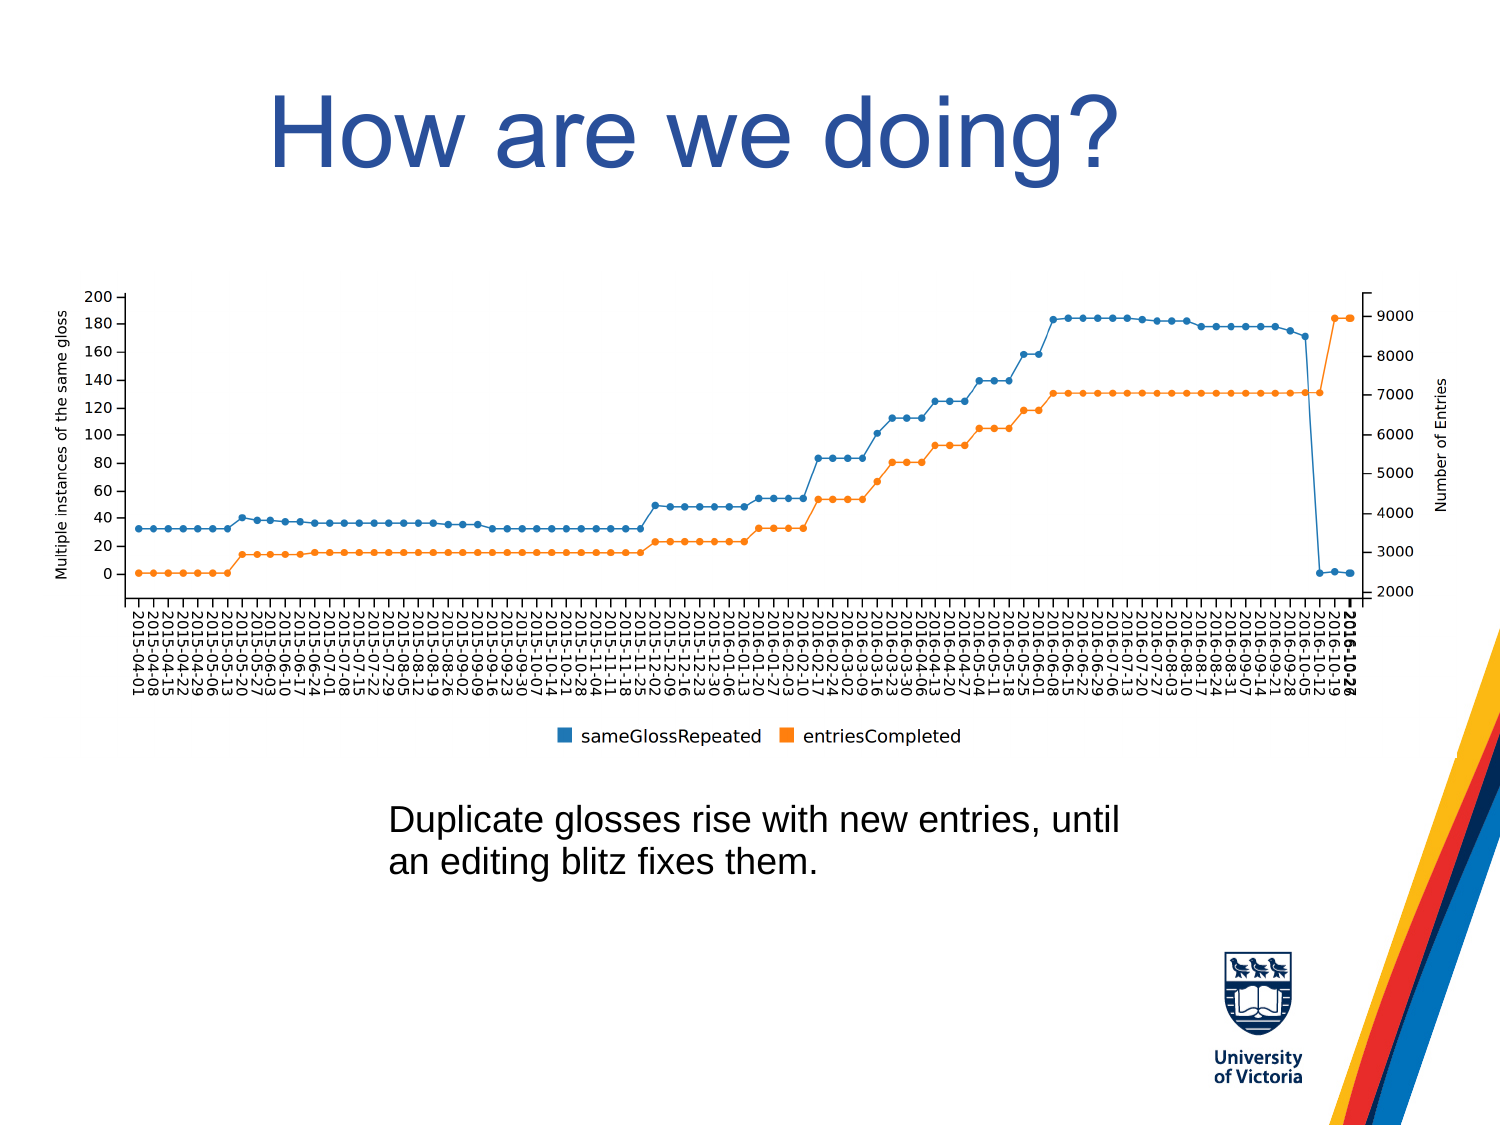

# How are we doing?
Duplicate glosses rise with new entries, until
an editing blitz fixes them.